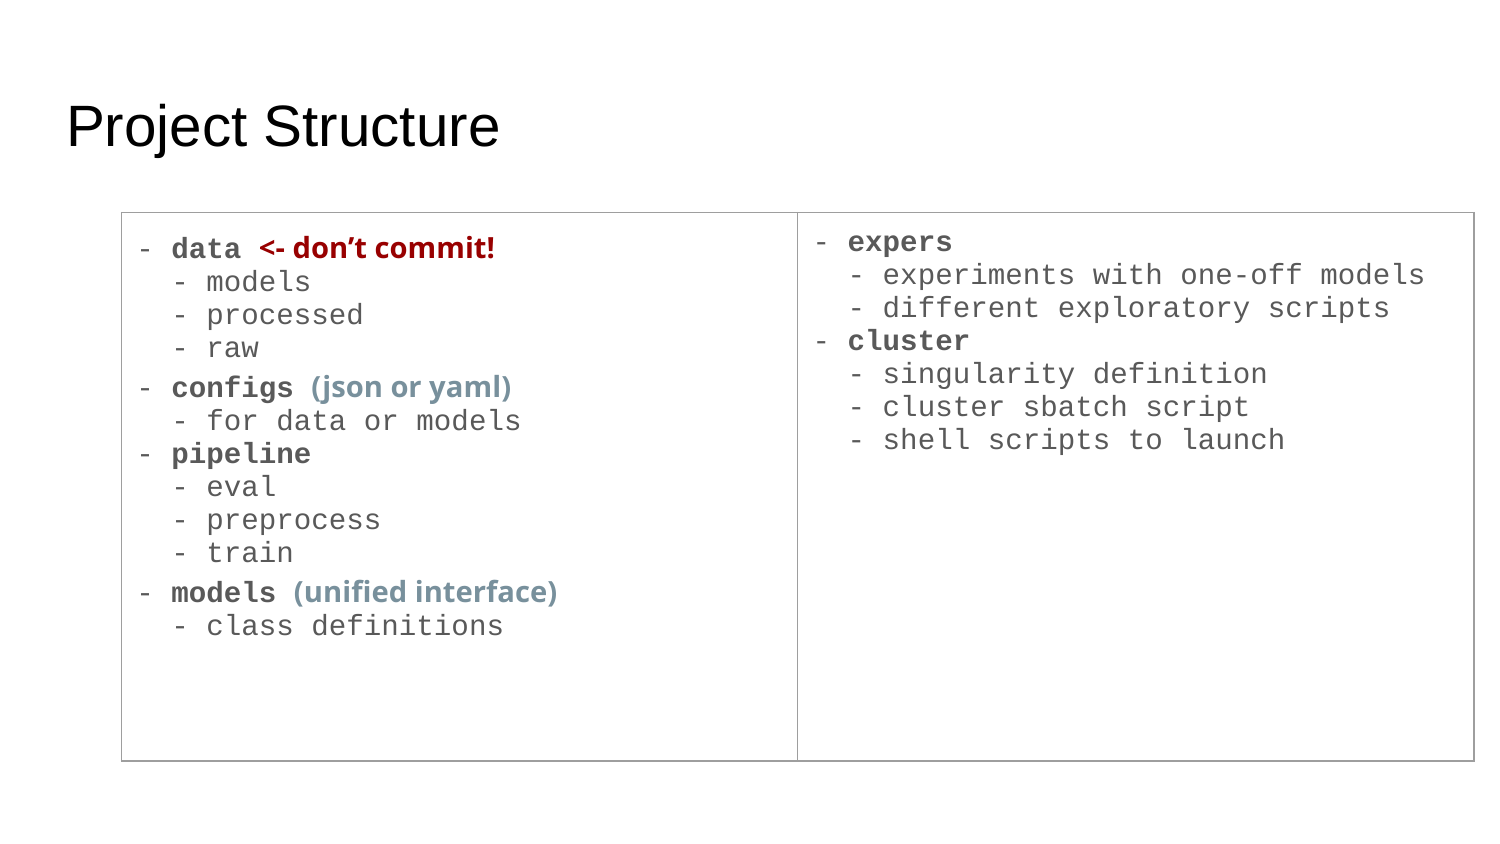

# Project Structure
| - data <- don’t commit! - models - processed - raw - configs (json or yaml) - for data or models - pipeline - eval - preprocess - train - models (unified interface) - class definitions | - expers - experiments with one-off models - different exploratory scripts - cluster - singularity definition - cluster sbatch script - shell scripts to launch |
| --- | --- |